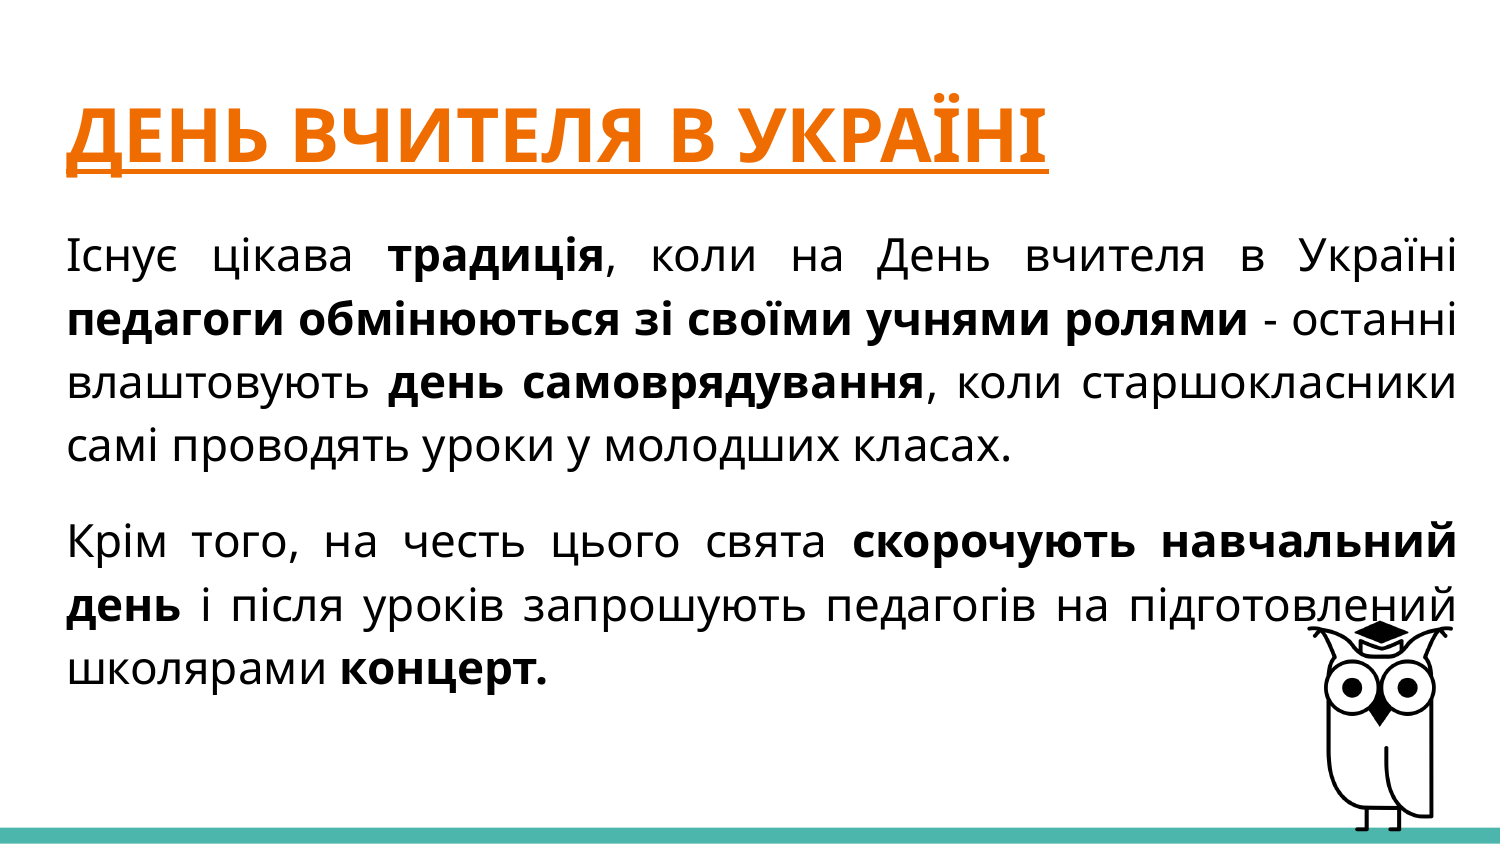

# ДЕНЬ ВЧИТЕЛЯ В УКРАЇНІ
Існує цікава традиція, коли на День вчителя в Україні педагоги обмінюються зі своїми учнями ролями - останні влаштовують день самоврядування, коли старшокласники самі проводять уроки у молодших класах.
Крім того, на честь цього свята скорочують навчальний день і після уроків запрошують педагогів на підготовлений школярами концерт.